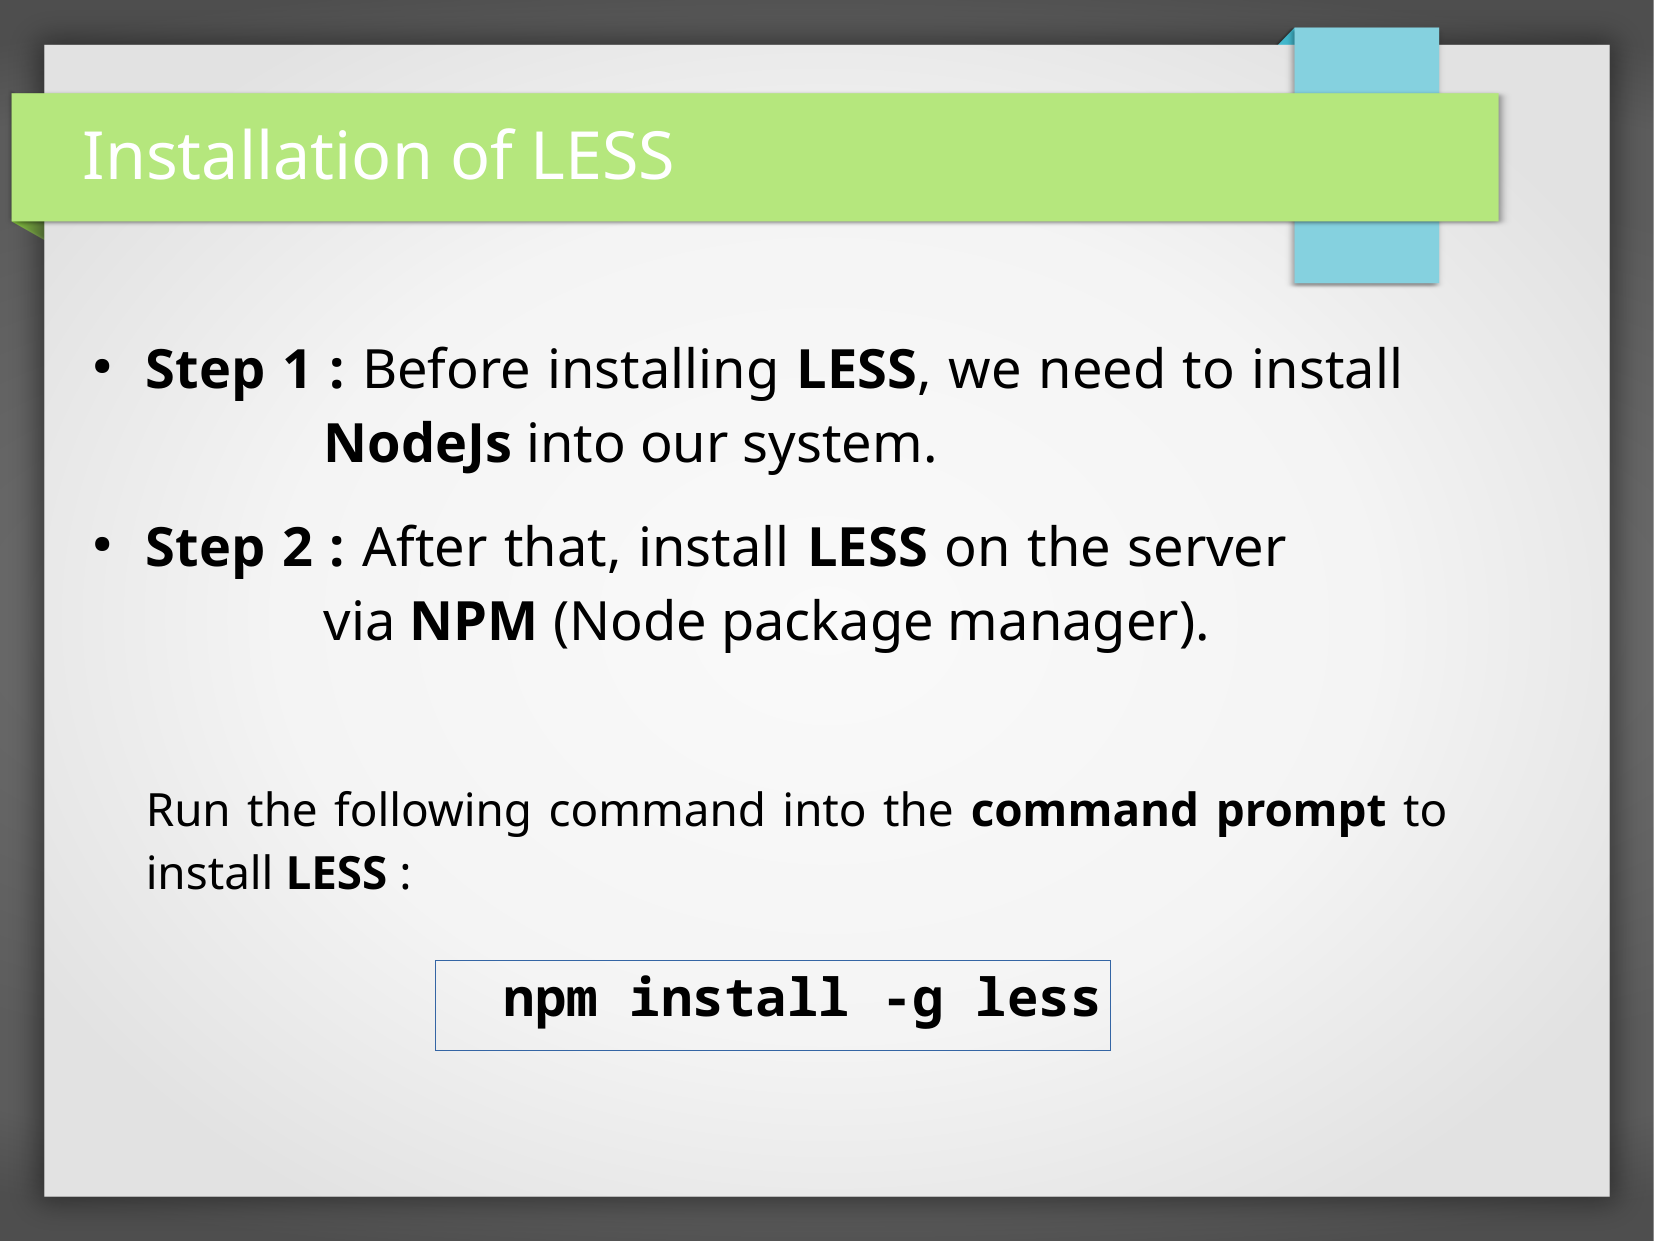

# Installation of LESS
Step 1 : Before installing LESS, we need to install 			 NodeJs into our system.
Step 2 : After that, install LESS on the server 				 via NPM (Node package manager).
Run the following command into the command prompt to install LESS :
npm install -g less